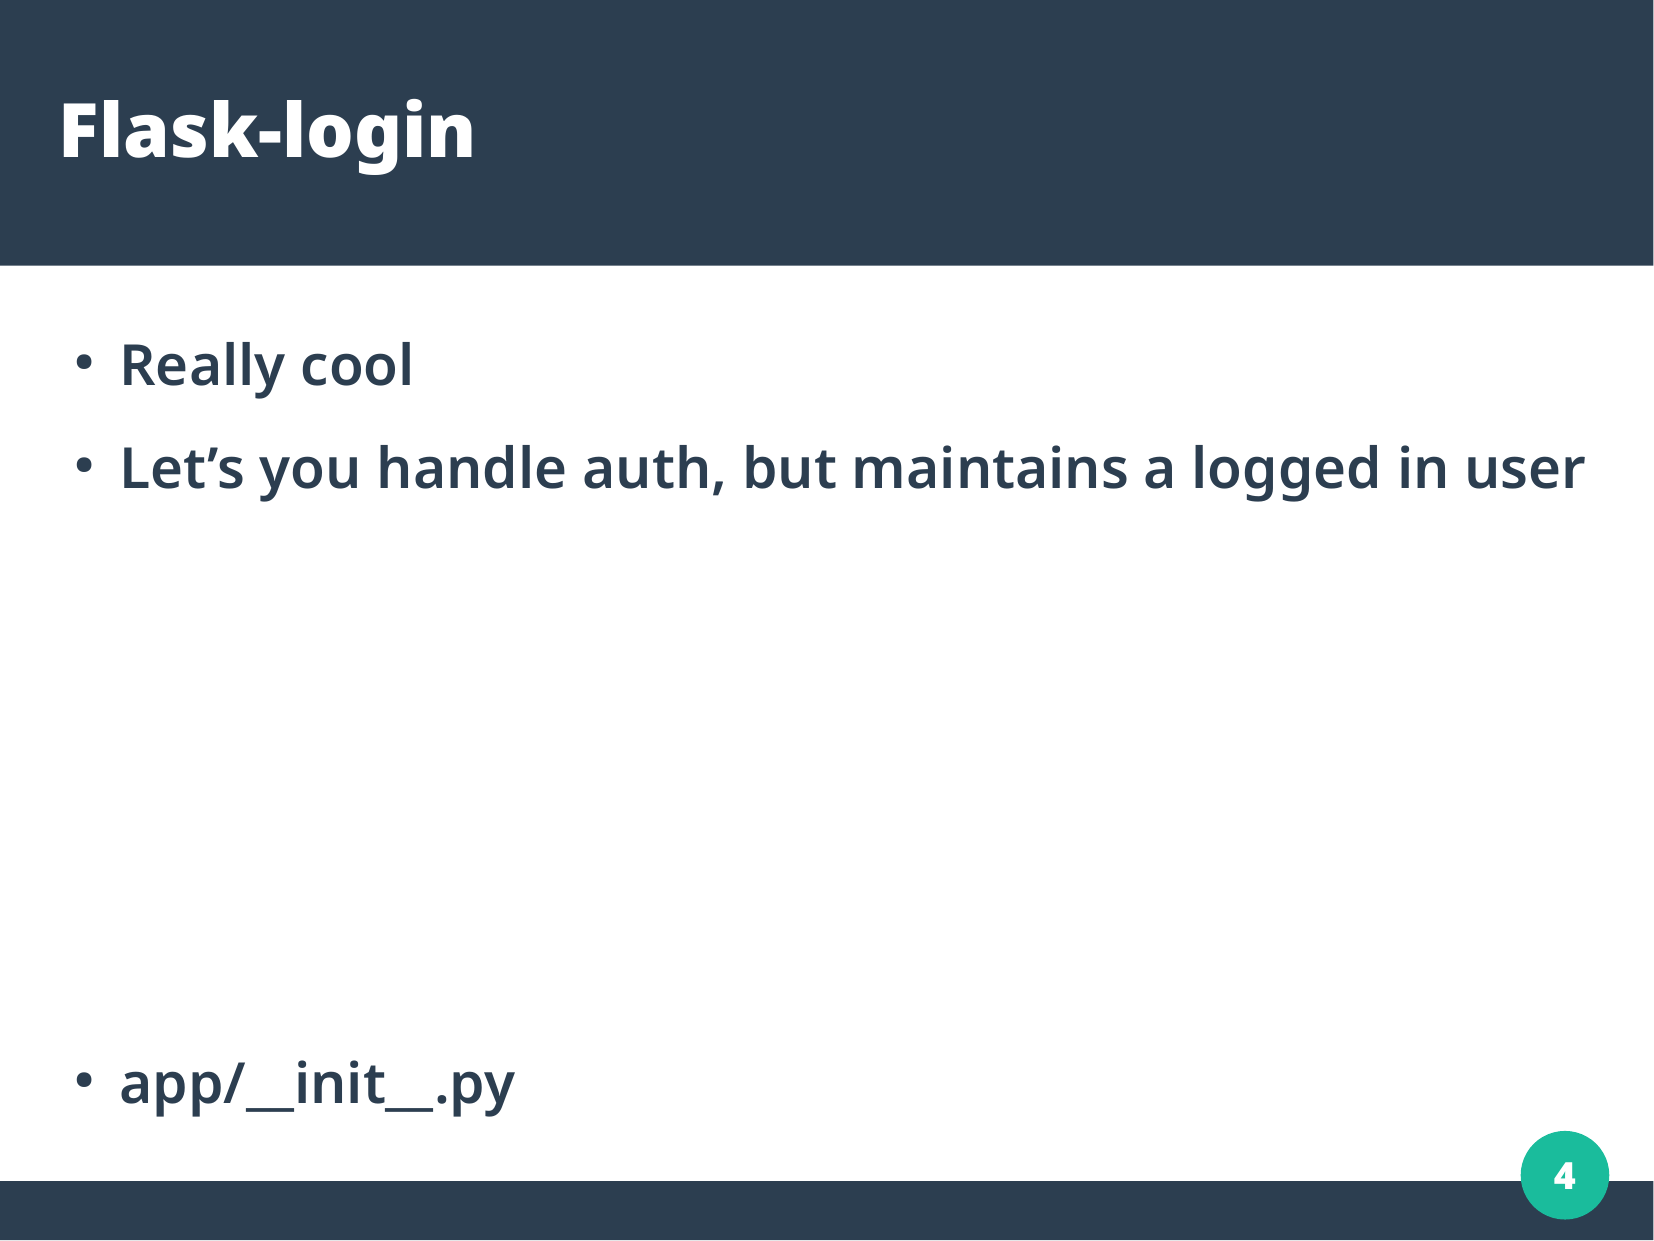

# Flask-login
Really cool
Let’s you handle auth, but maintains a logged in user
app/__init__.py
4